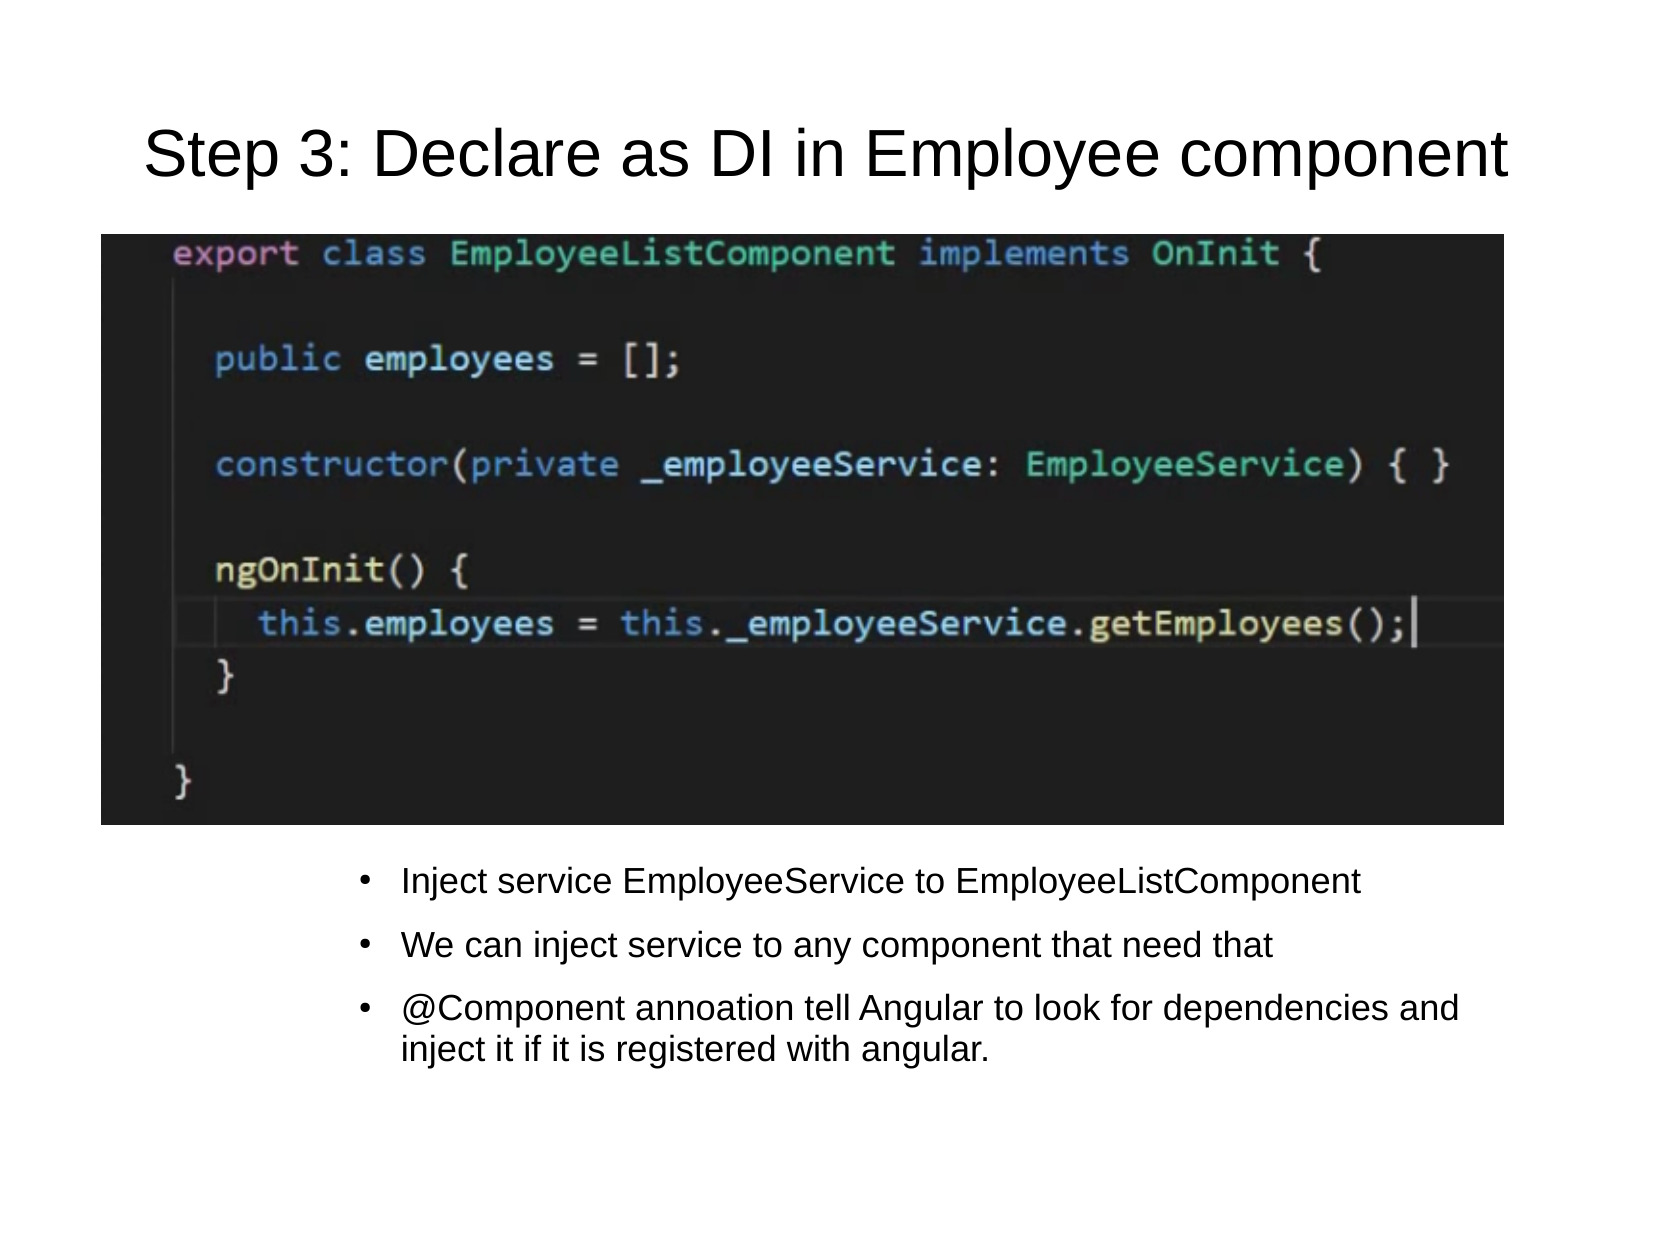

# Step 3: Declare as DI in Employee component
Inject service EmployeeService to EmployeeListComponent
We can inject service to any component that need that
@Component annoation tell Angular to look for dependencies and inject it if it is registered with angular.